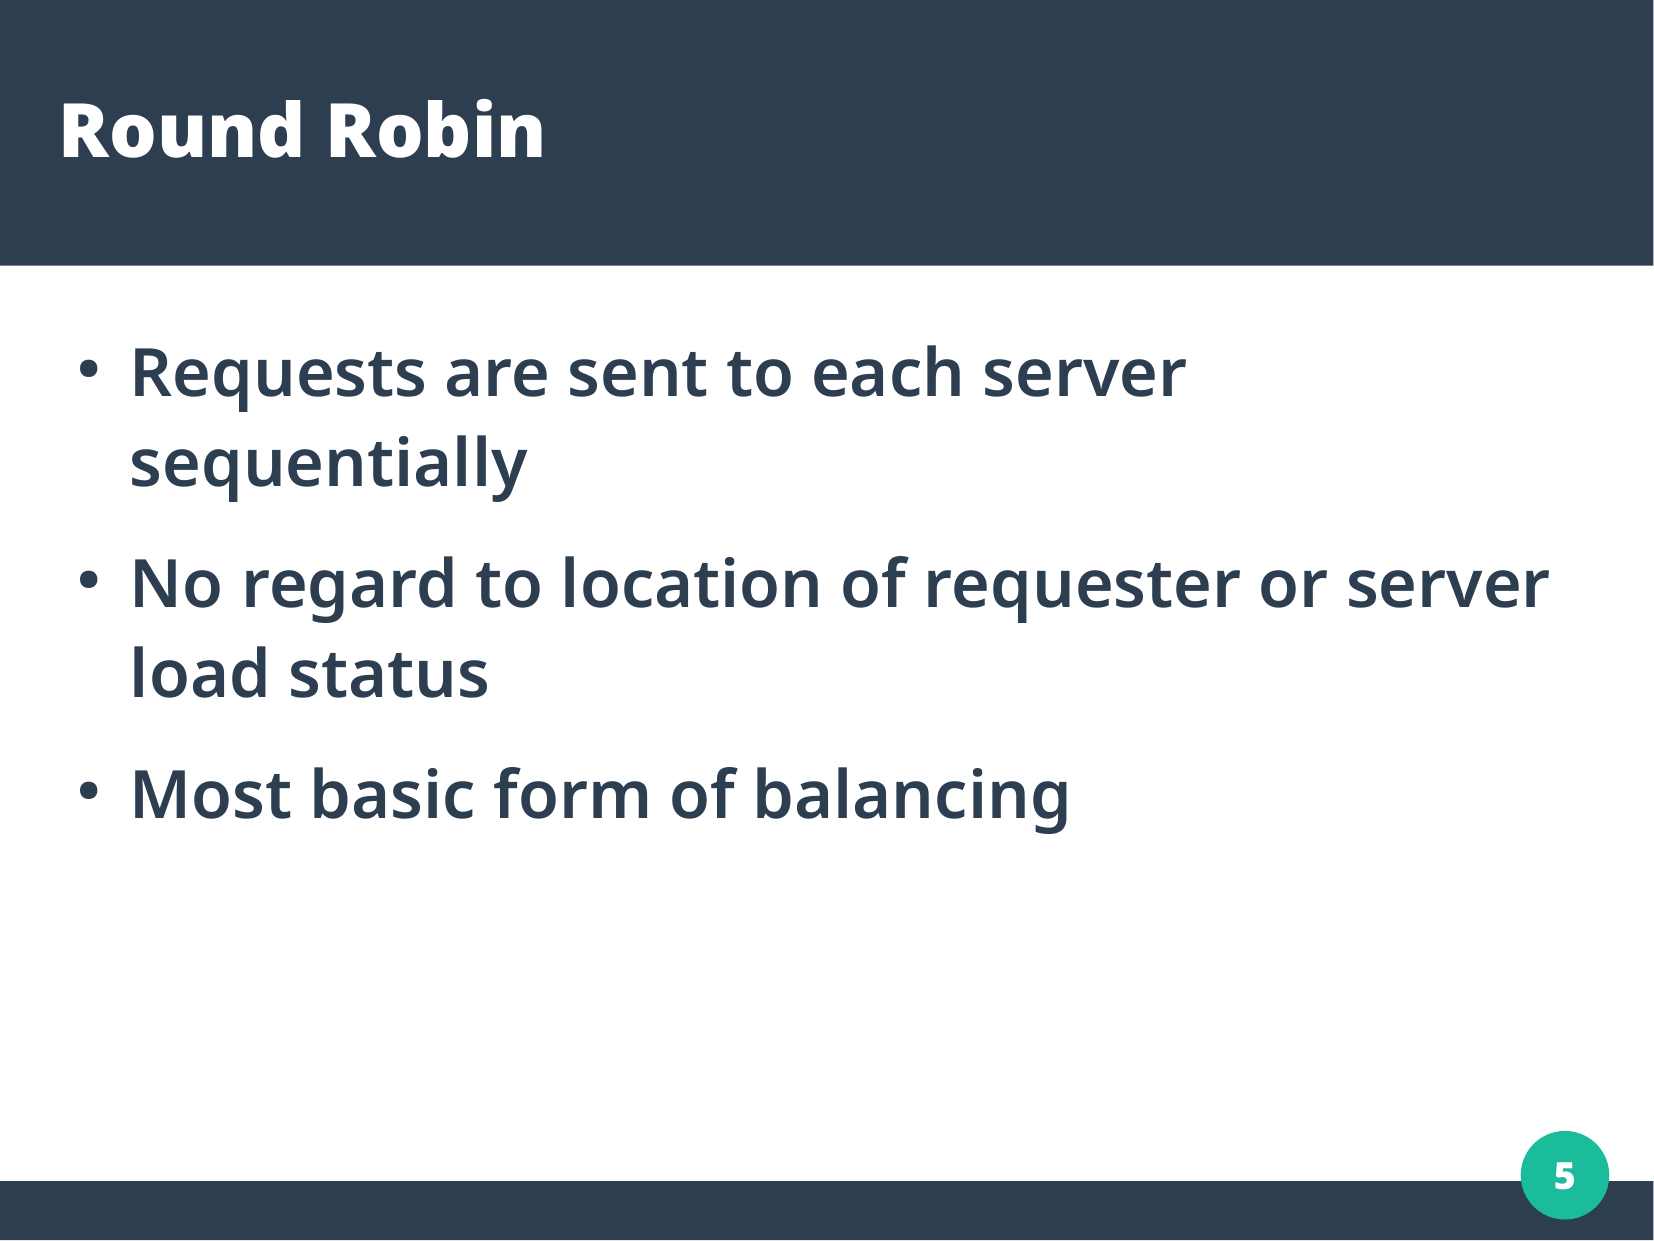

# Round Robin
Requests are sent to each server sequentially
No regard to location of requester or server load status
Most basic form of balancing
5